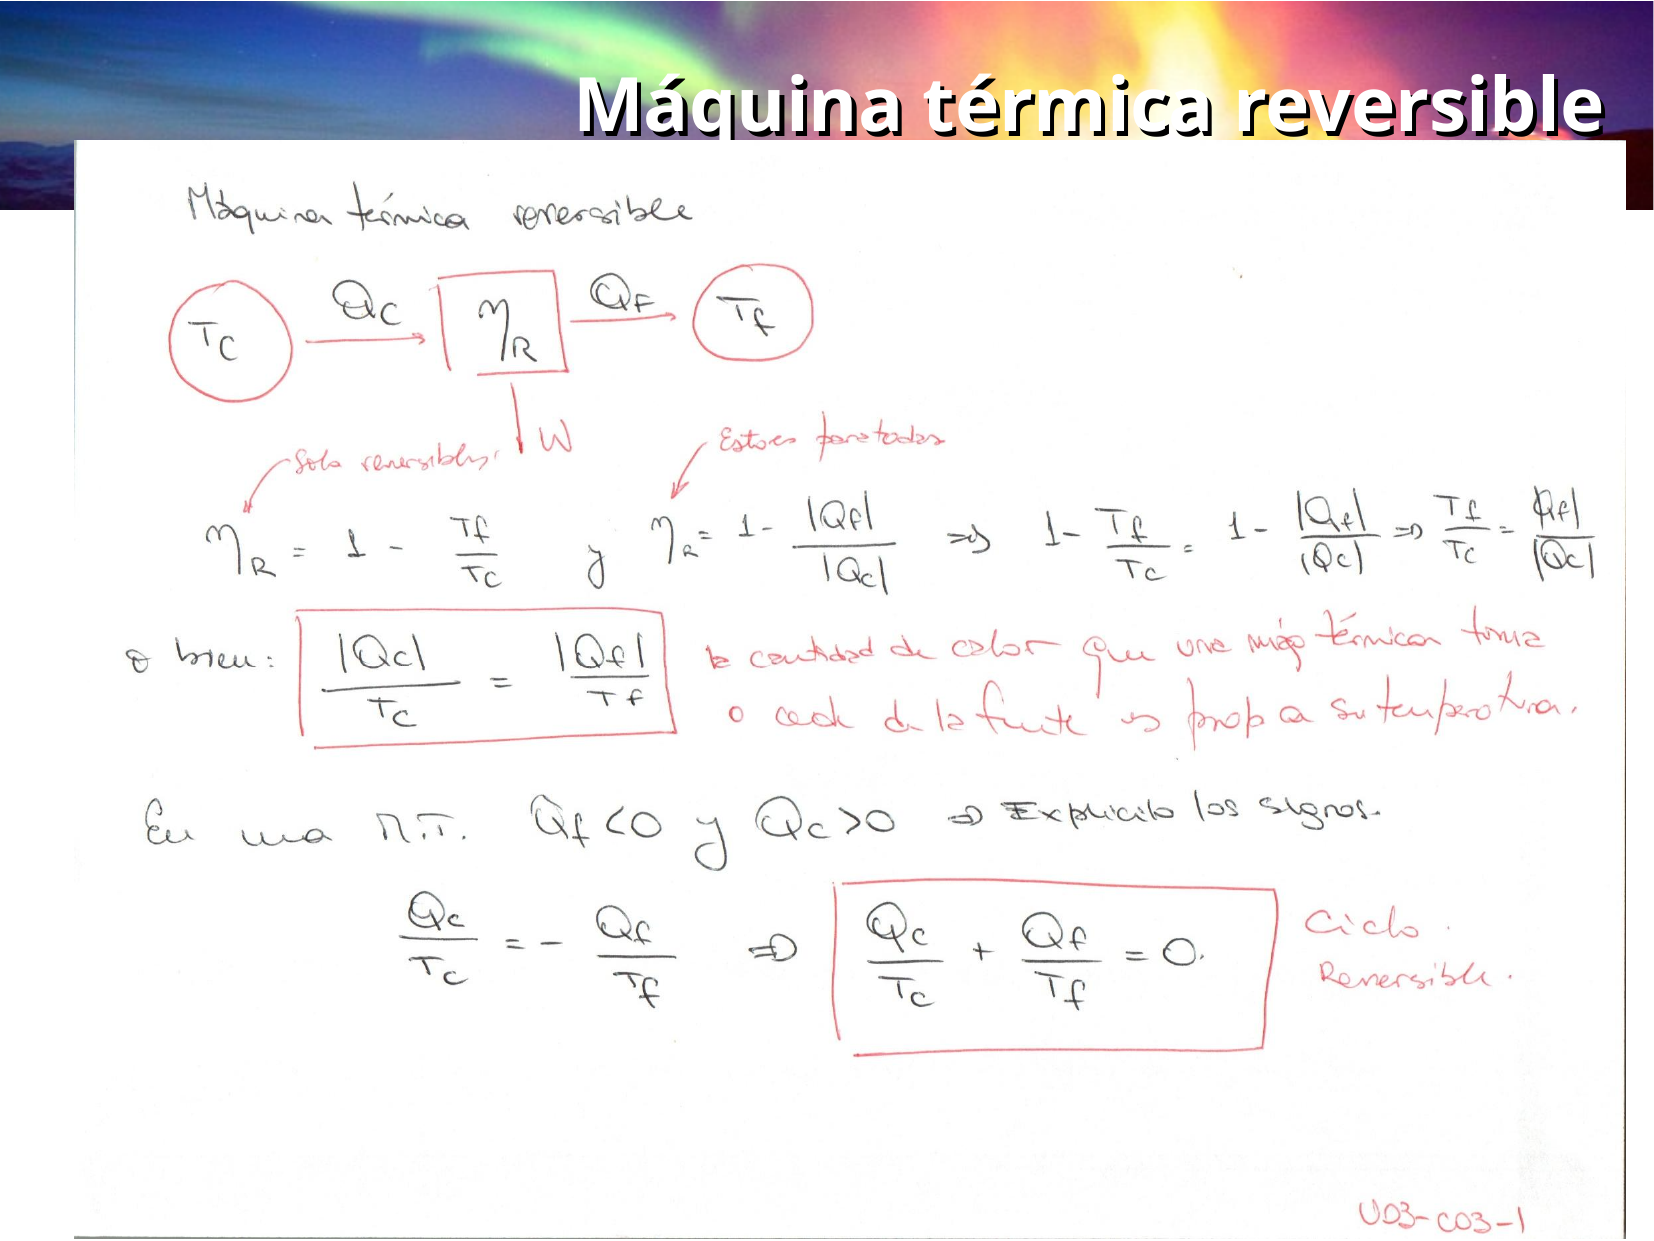

# Máquina térmica reversible
Abr 30, 2019
H. Asorey - F3B 2019
14